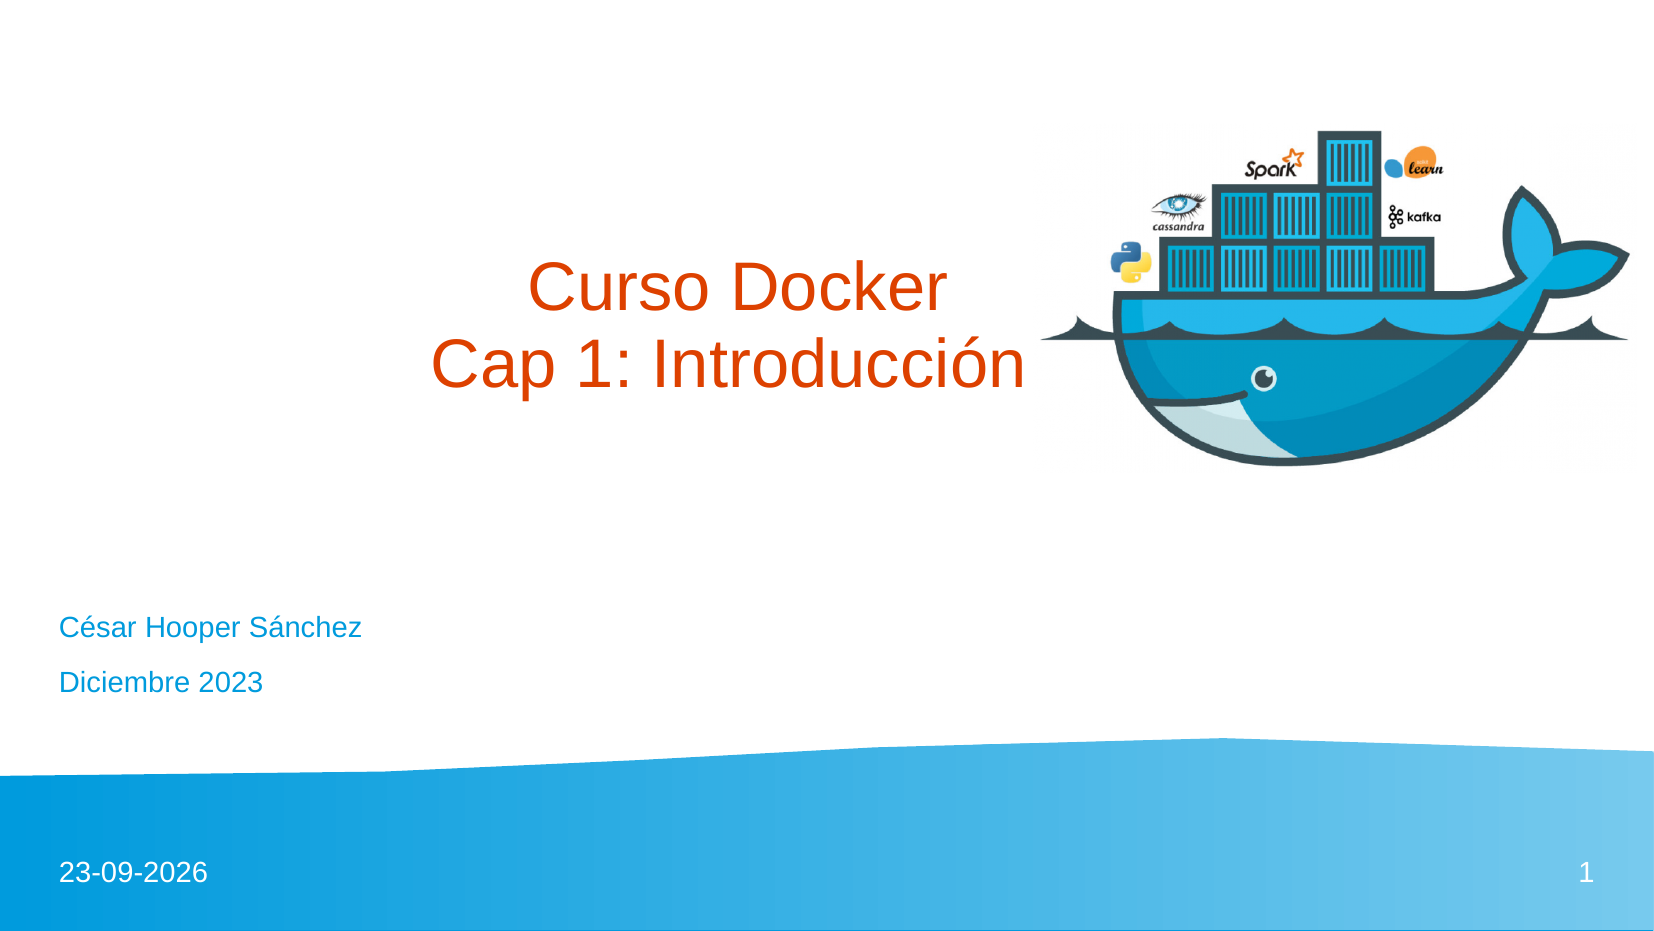

# Curso Docker Cap 1: Introducción
César Hooper Sánchez
Diciembre 2023